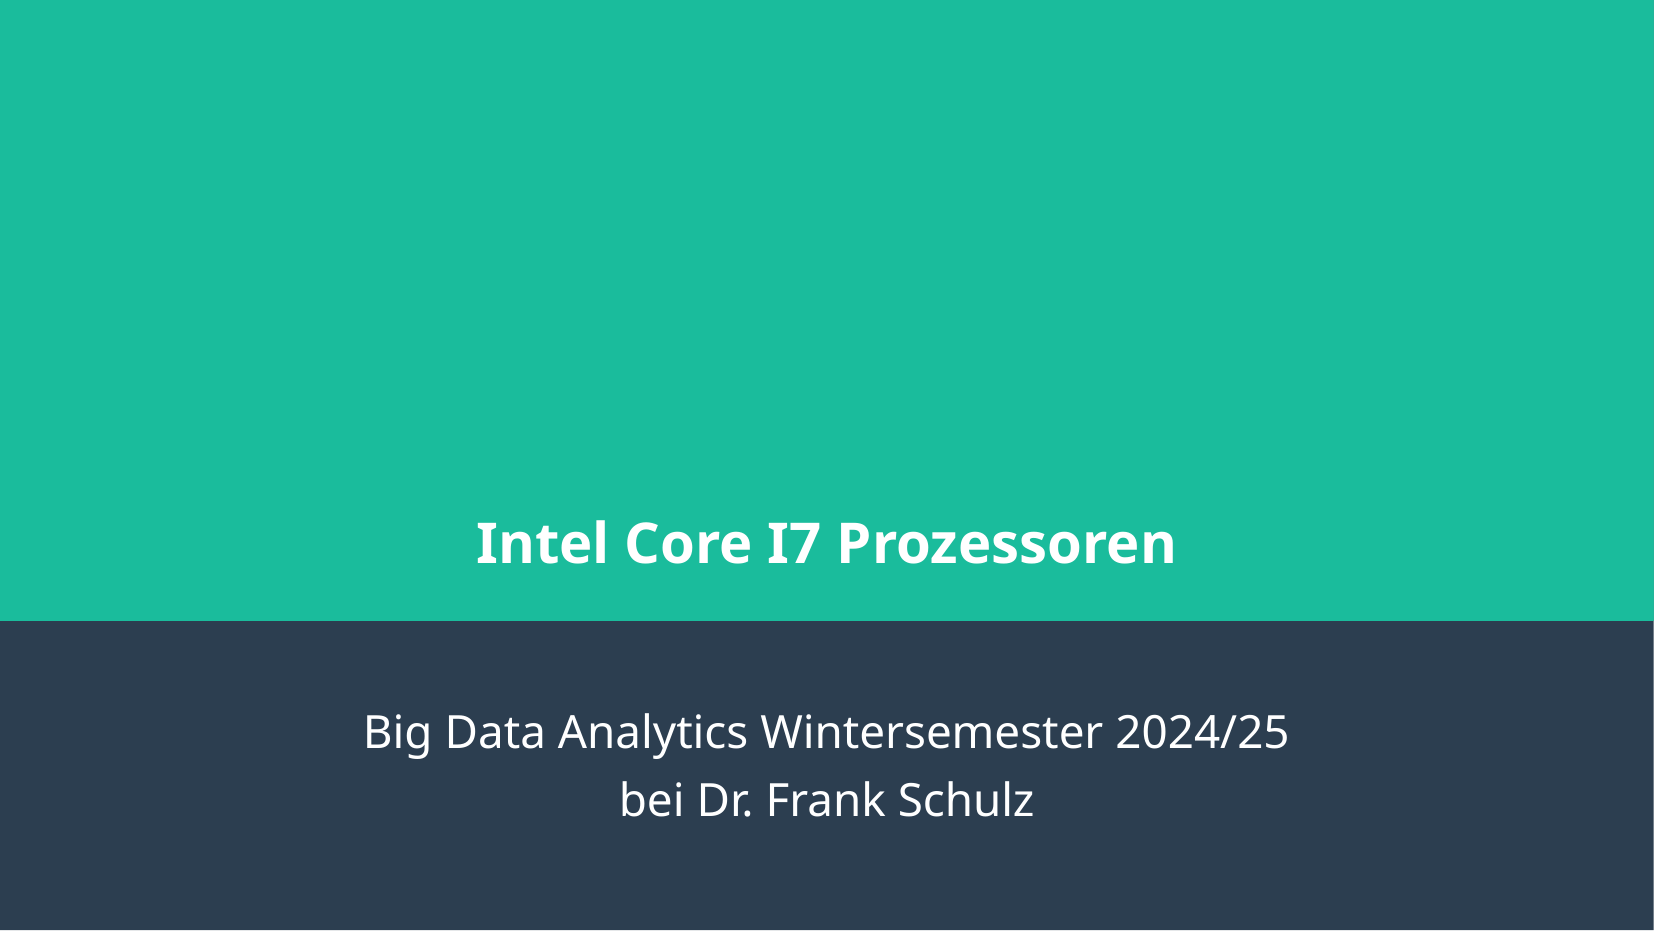

# Intel Core I7 Prozessoren
Big Data Analytics Wintersemester 2024/25
bei Dr. Frank Schulz